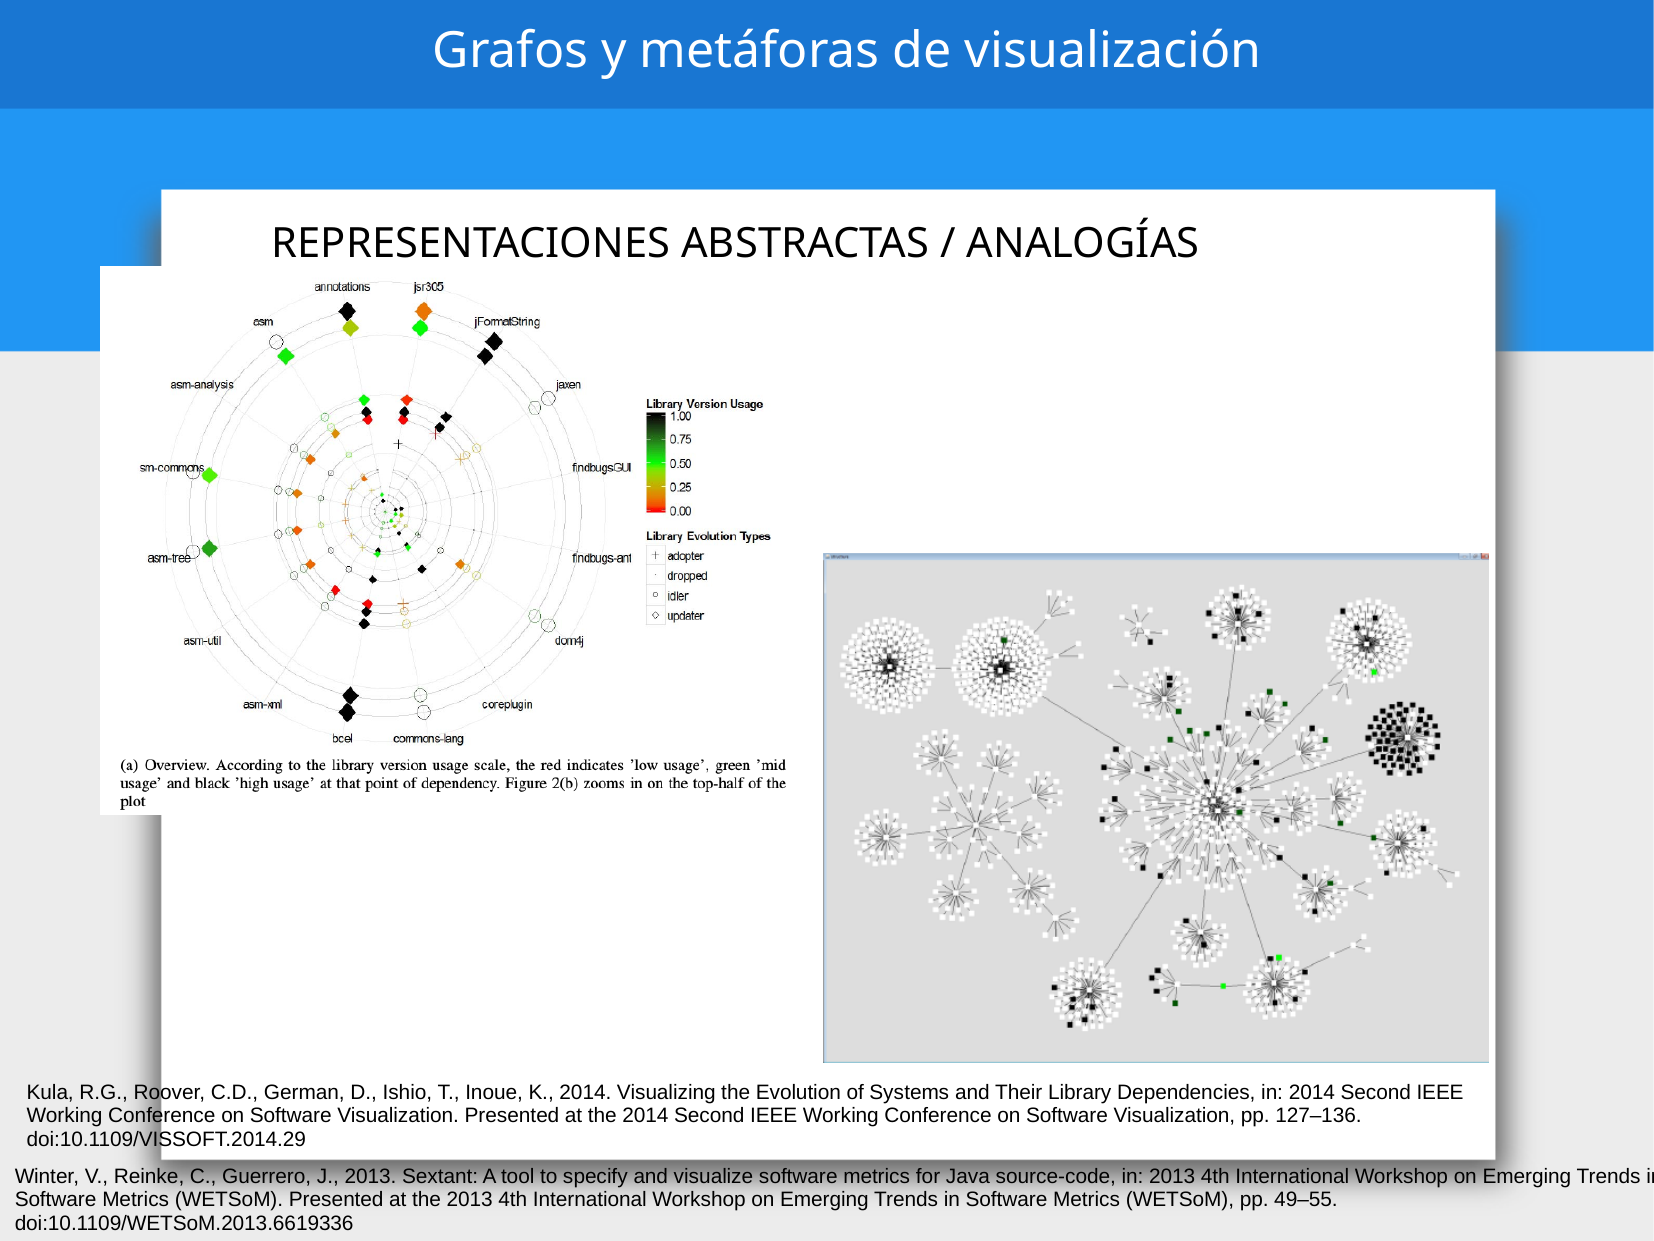

# Grafos y metáforas de visualización
REPRESENTACIONES ABSTRACTAS / ANALOGÍAS
Kula, R.G., Roover, C.D., German, D., Ishio, T., Inoue, K., 2014. Visualizing the Evolution of Systems and Their Library Dependencies, in: 2014 Second IEEE Working Conference on Software Visualization. Presented at the 2014 Second IEEE Working Conference on Software Visualization, pp. 127–136. doi:10.1109/VISSOFT.2014.29
Winter, V., Reinke, C., Guerrero, J., 2013. Sextant: A tool to specify and visualize software metrics for Java source-code, in: 2013 4th International Workshop on Emerging Trends in Software Metrics (WETSoM). Presented at the 2013 4th International Workshop on Emerging Trends in Software Metrics (WETSoM), pp. 49–55. doi:10.1109/WETSoM.2013.6619336